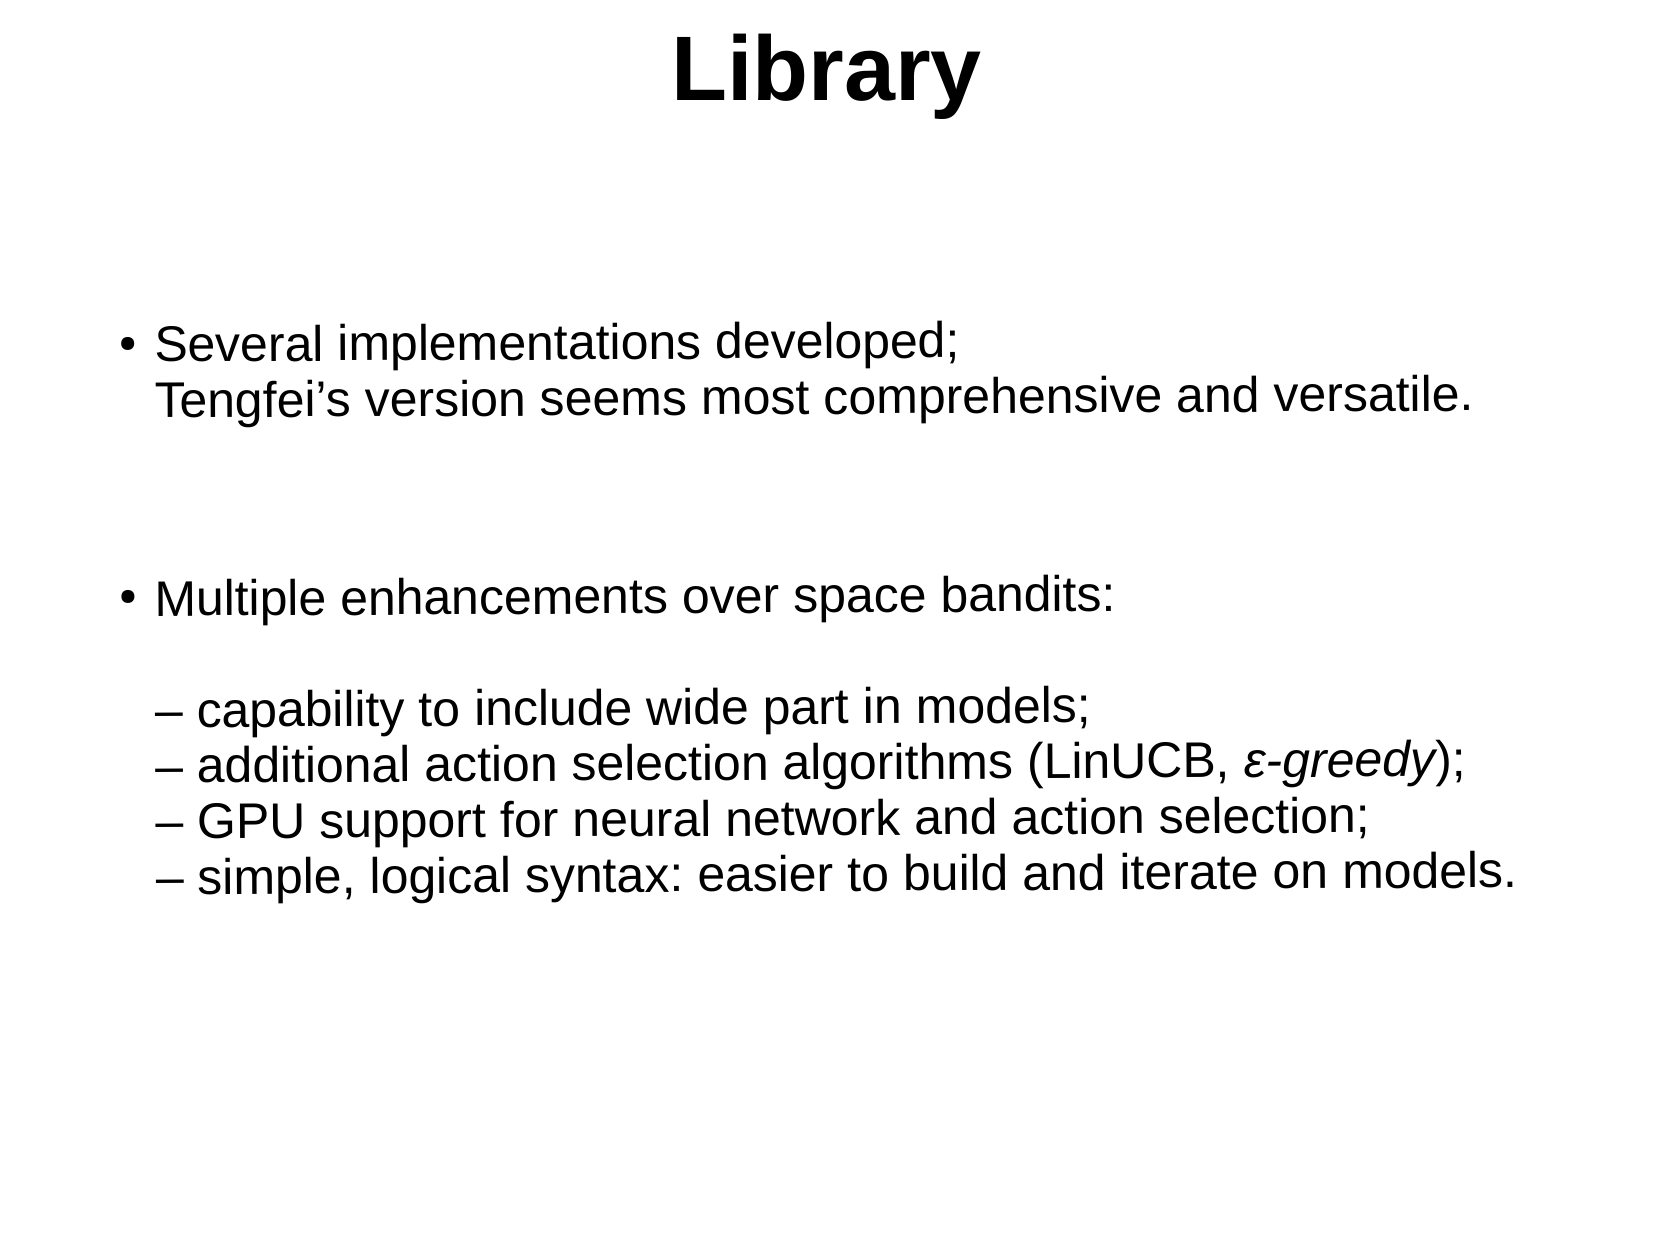

# Library
Several implementations developed;
Tengfei’s version seems most comprehensive and versatile.
Multiple enhancements over space bandits:
– capability to include wide part in models;
– additional action selection algorithms (LinUCB, ε-greedy);
– GPU support for neural network and action selection;
– simple, logical syntax: easier to build and iterate on models.